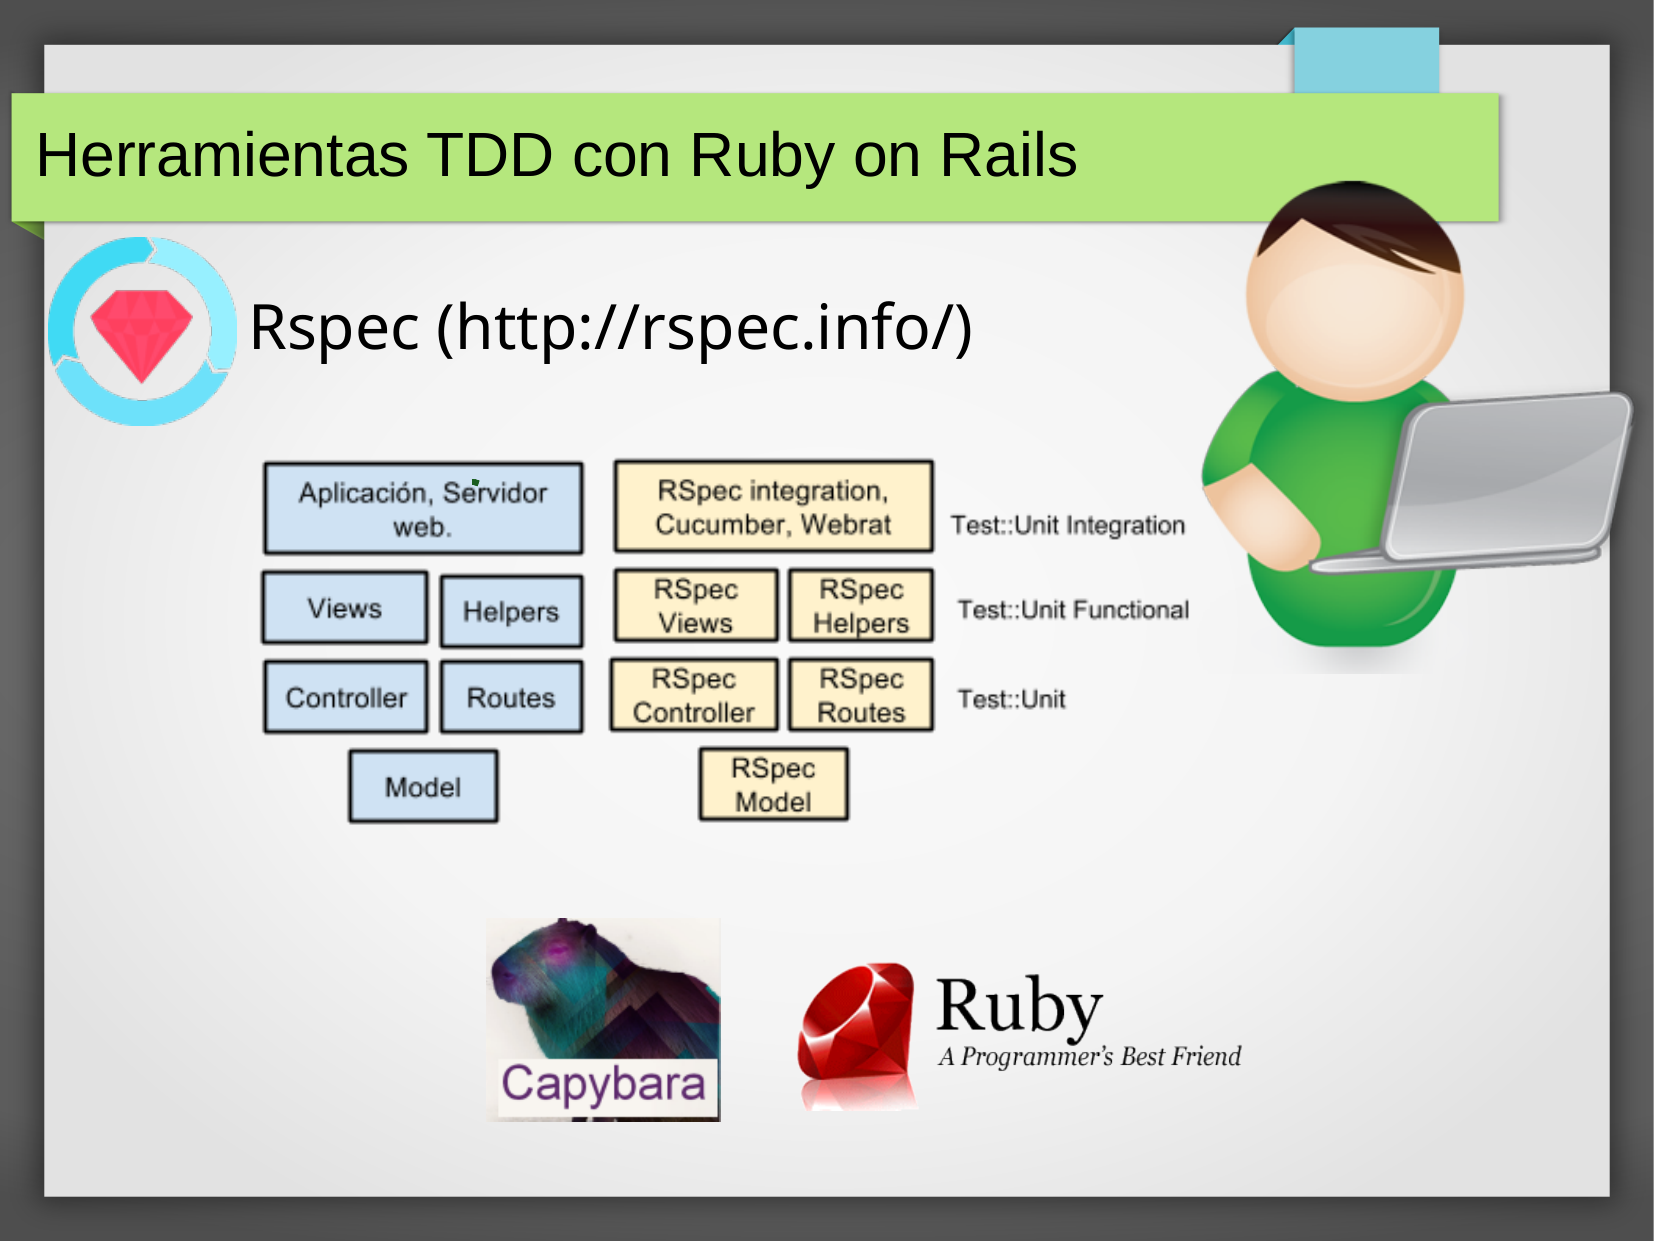

# Herramientas TDD con Ruby on Rails
Rspec (http://rspec.info/)
Guard